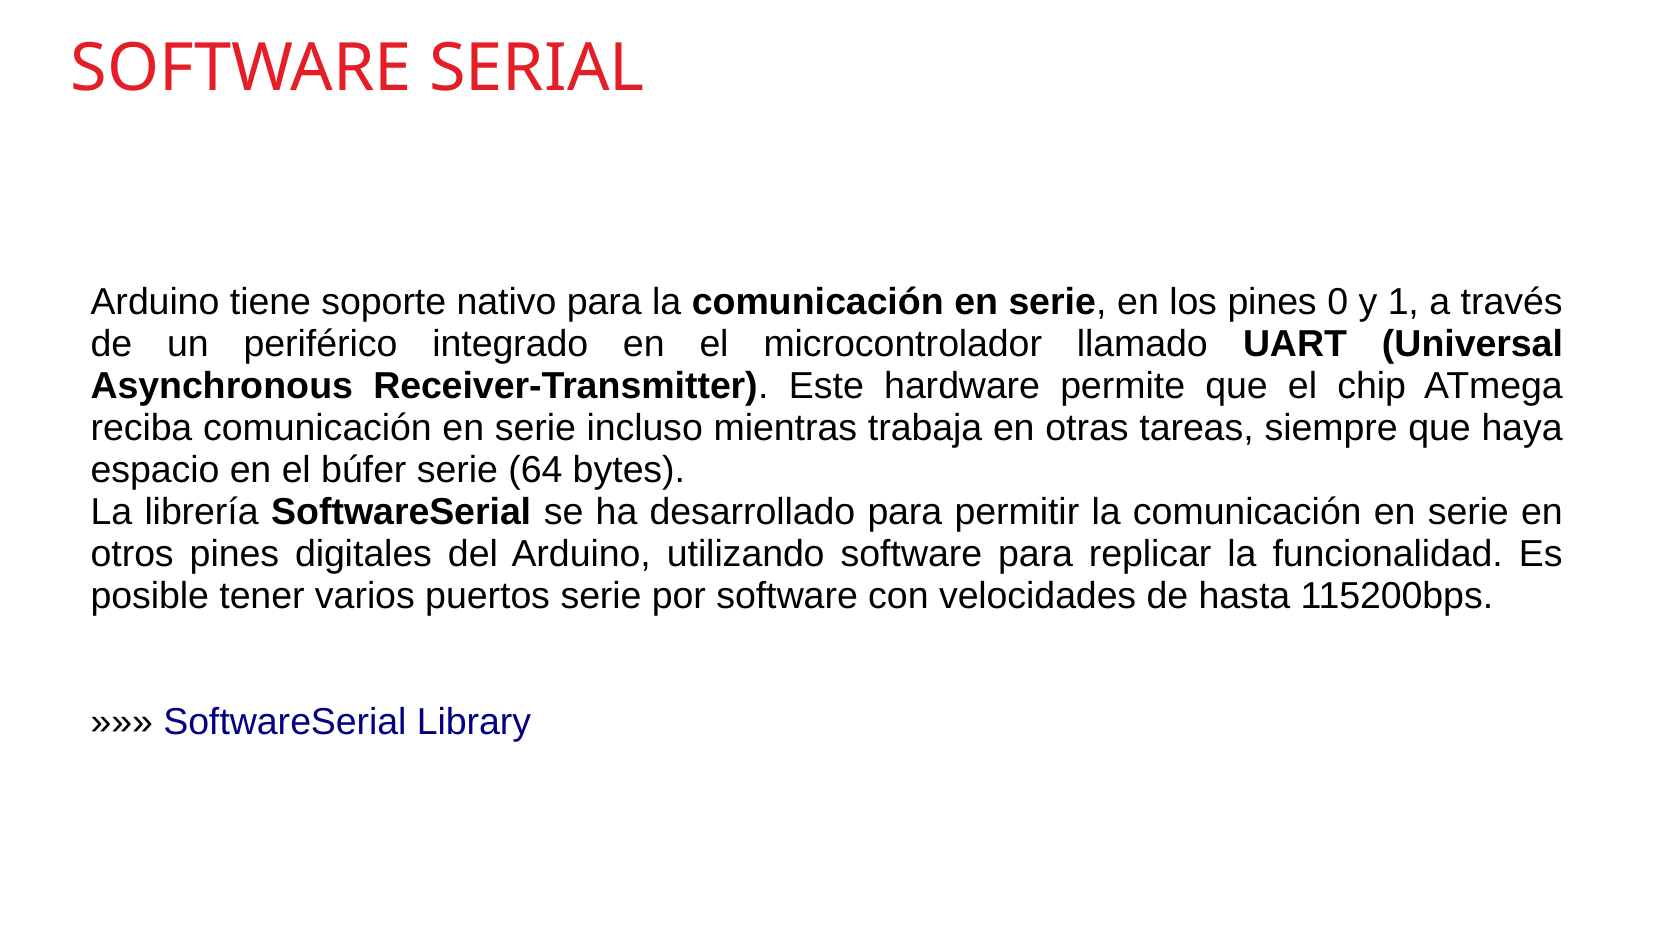

# SOFTWARE SERIAL
Arduino tiene soporte nativo para la comunicación en serie, en los pines 0 y 1, a través de un periférico integrado en el microcontrolador llamado UART (Universal Asynchronous Receiver-Transmitter). Este hardware permite que el chip ATmega reciba comunicación en serie incluso mientras trabaja en otras tareas, siempre que haya espacio en el búfer serie (64 bytes).
La librería SoftwareSerial se ha desarrollado para permitir la comunicación en serie en otros pines digitales del Arduino, utilizando software para replicar la funcionalidad. Es posible tener varios puertos serie por software con velocidades de hasta 115200bps.
»»» SoftwareSerial Library